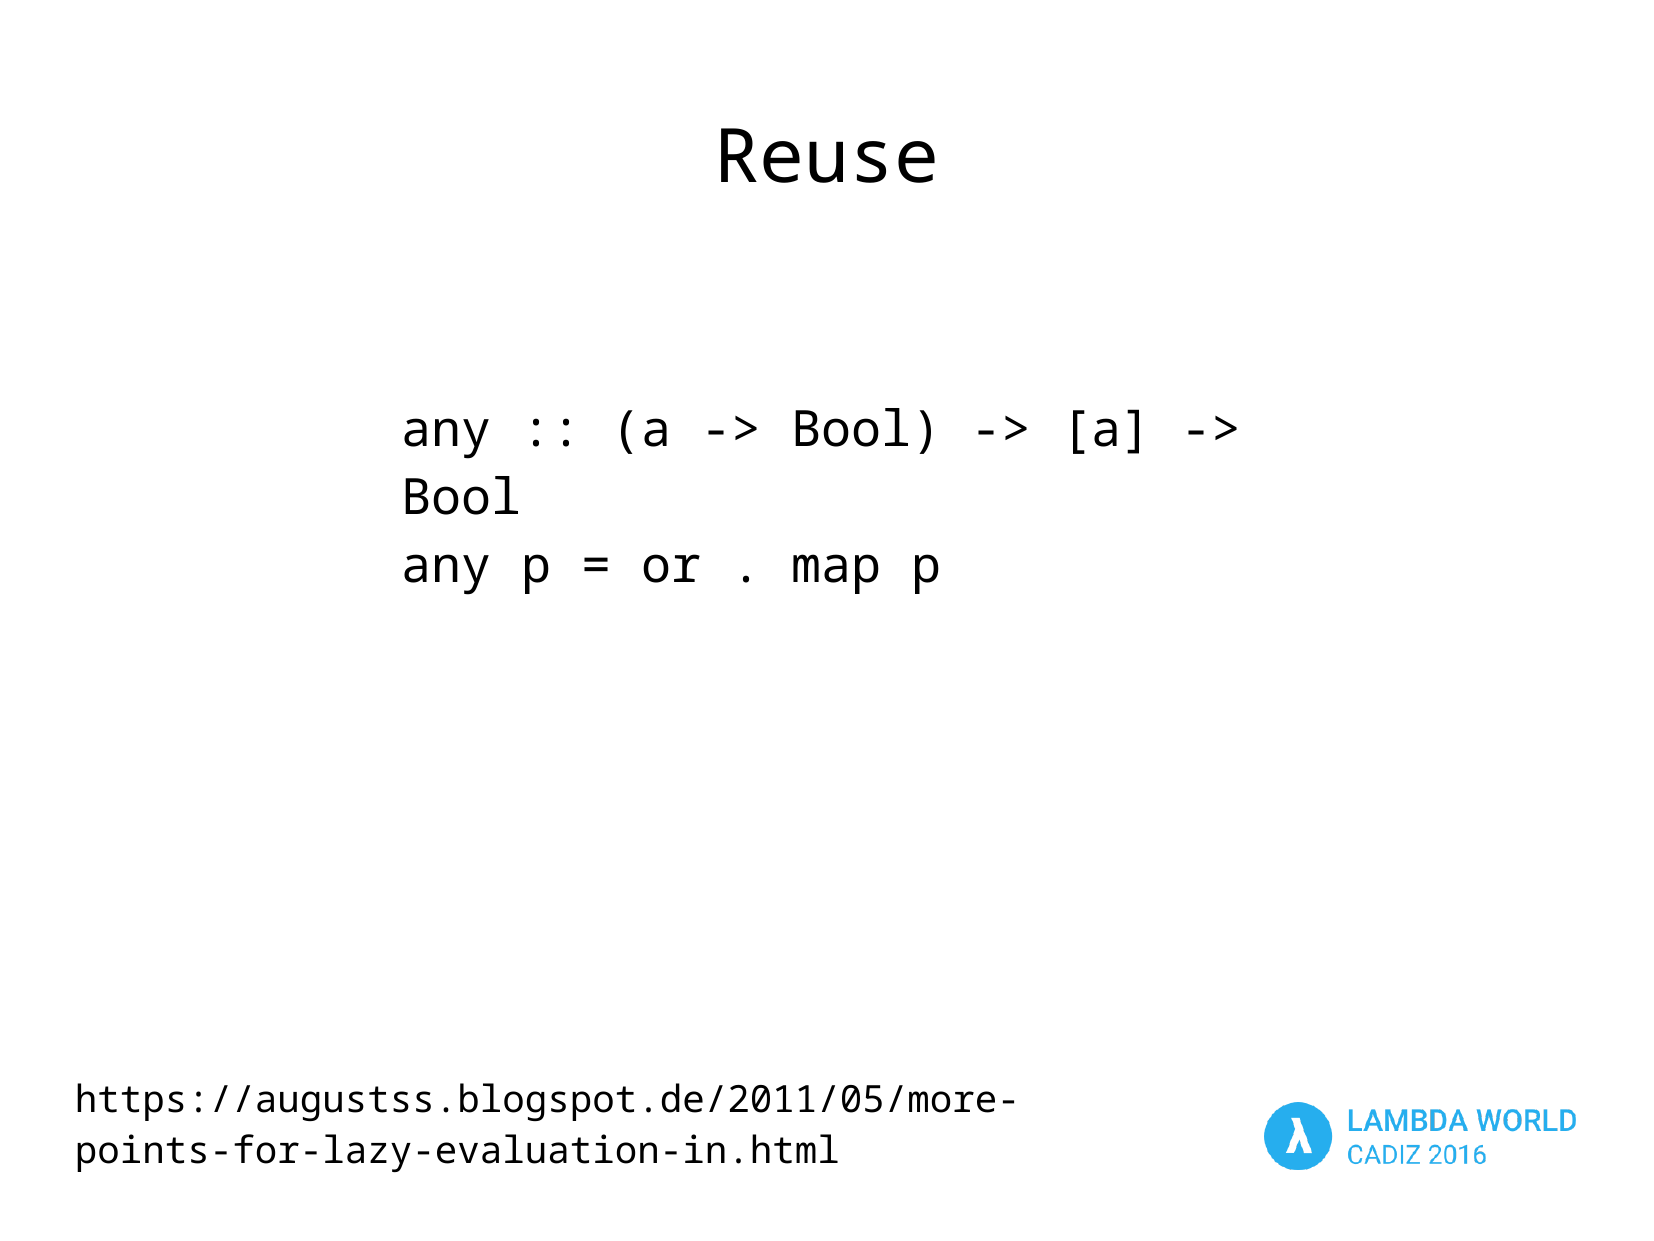

# Reuse
any :: (a -> Bool) -> [a] -> Bool
any p = or . map p
https://augustss.blogspot.de/2011/05/more-points-for-lazy-evaluation-in.html